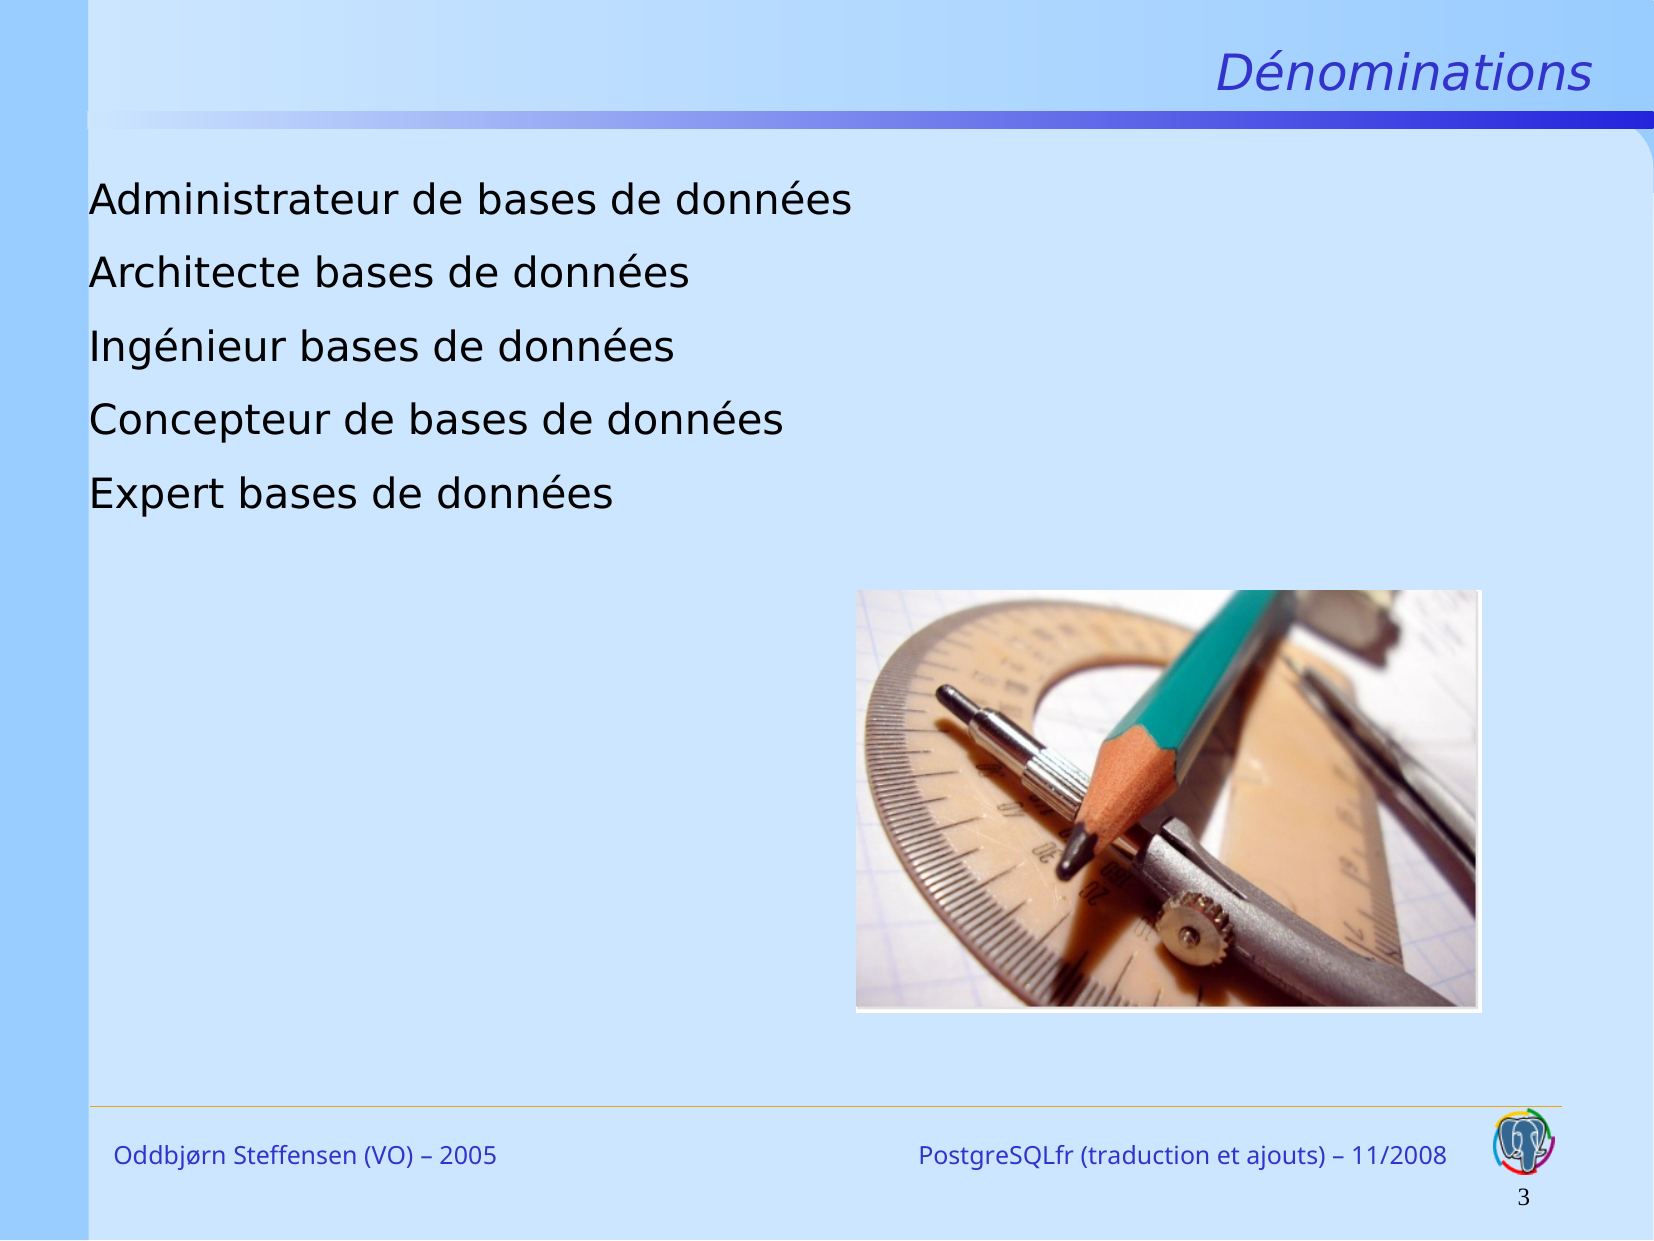

# Dénominations
Administrateur de bases de données
Architecte bases de données
Ingénieur bases de données
Concepteur de bases de données
Expert bases de données